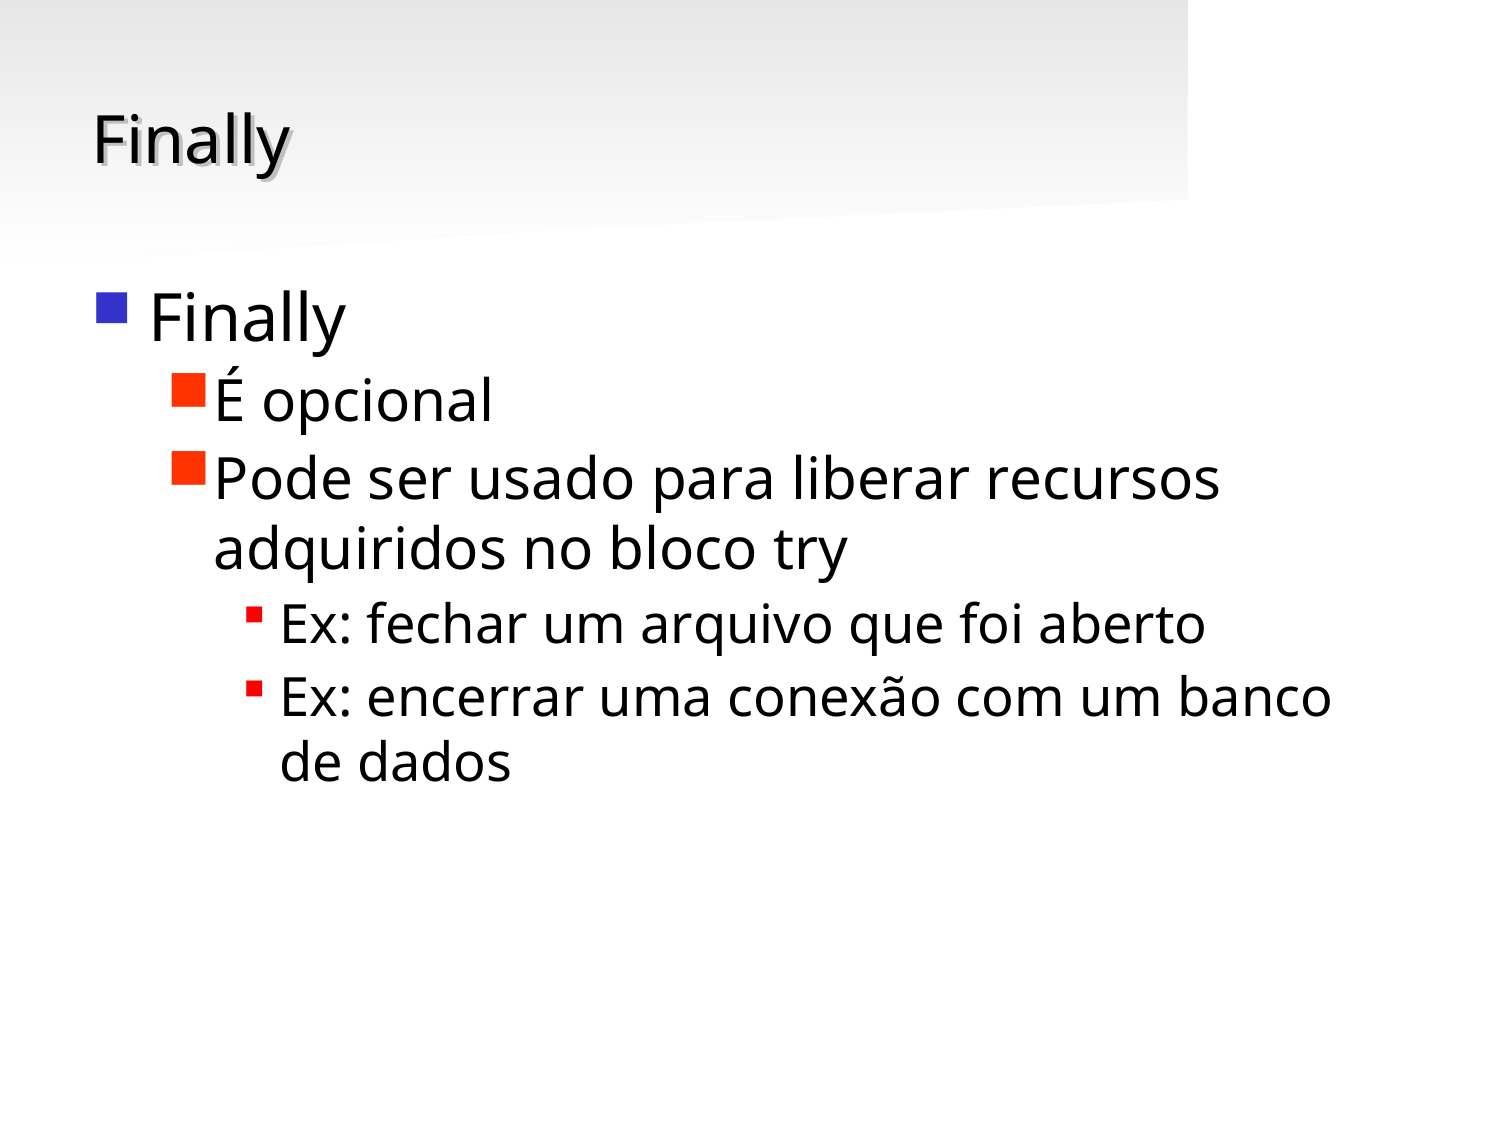

# Finally
Finally
É opcional
Pode ser usado para liberar recursos adquiridos no bloco try
Ex: fechar um arquivo que foi aberto
Ex: encerrar uma conexão com um banco de dados